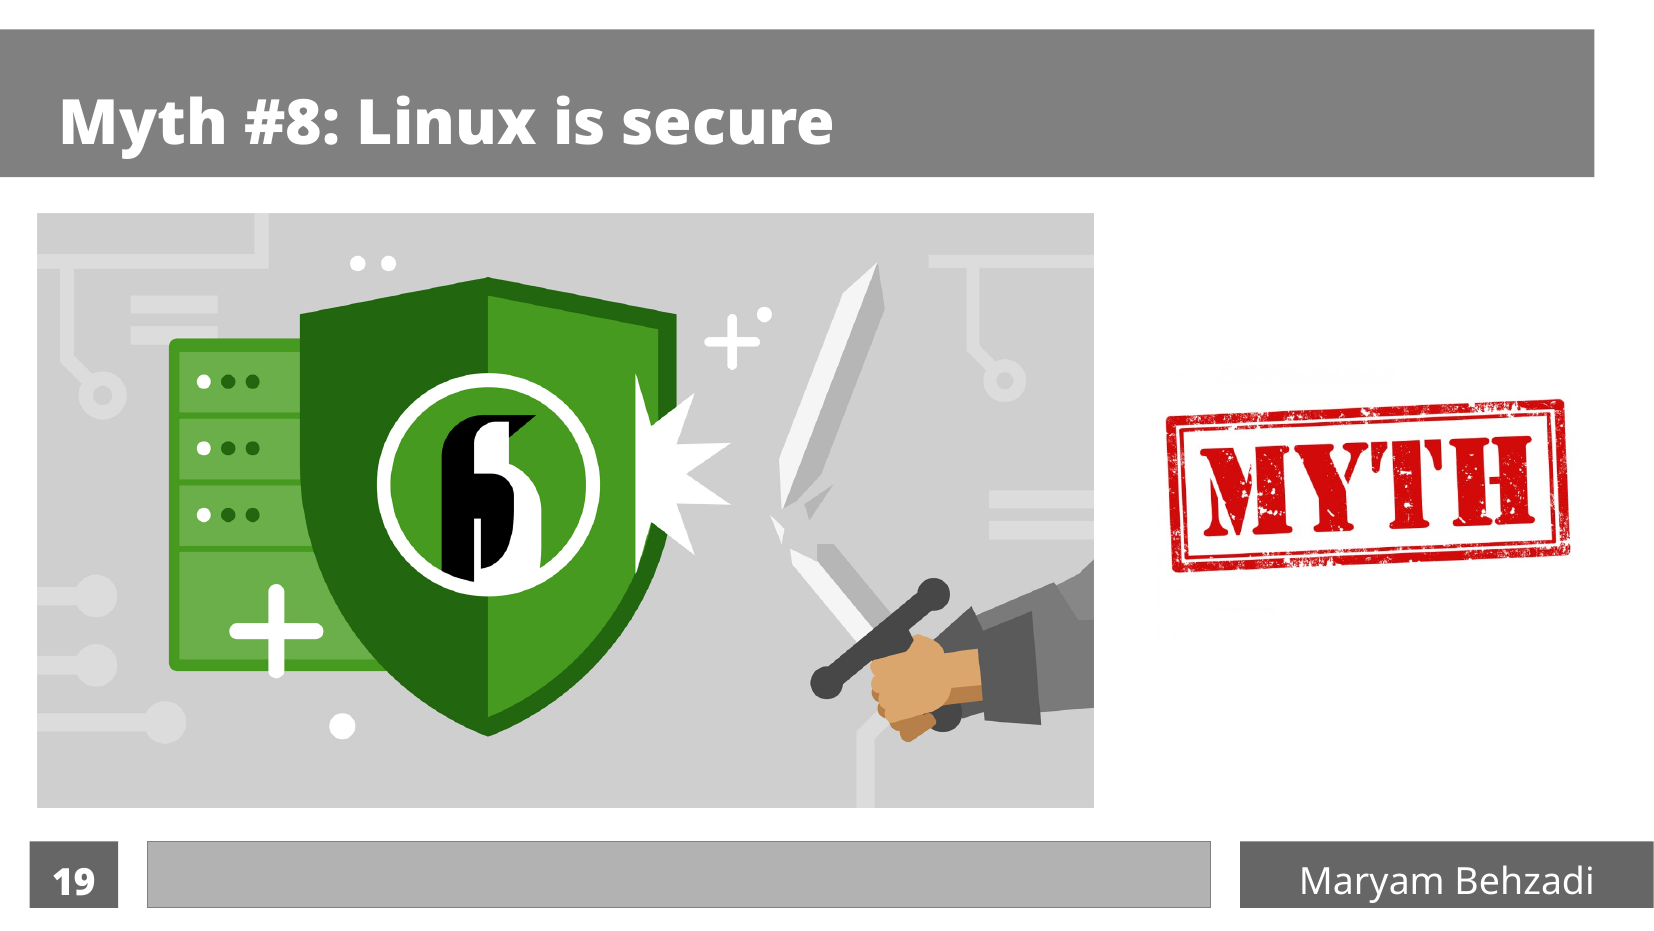

# Myth #8: Linux is secure
19